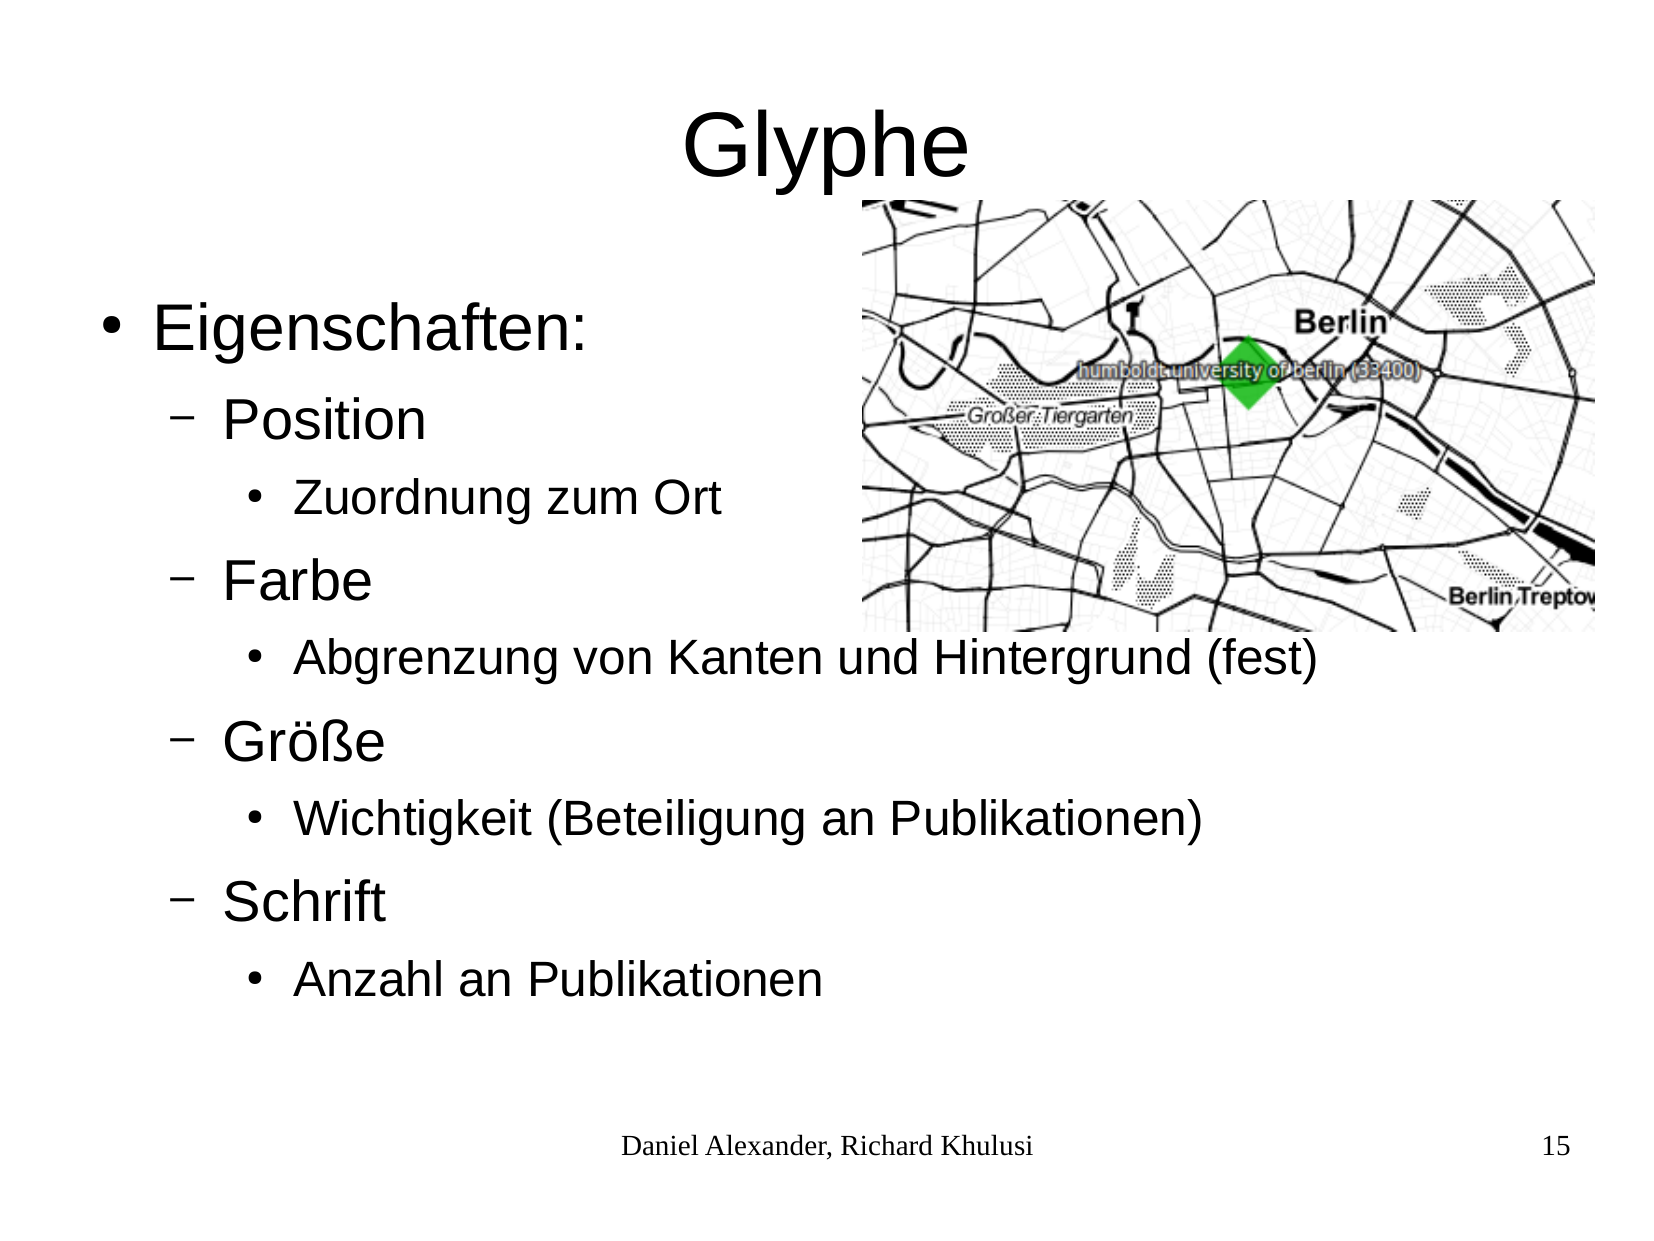

# Glyphe
Eigenschaften:
Position
Zuordnung zum Ort
Farbe
Abgrenzung von Kanten und Hintergrund (fest)
Größe
Wichtigkeit (Beteiligung an Publikationen)
Schrift
Anzahl an Publikationen
Daniel Alexander, Richard Khulusi
15